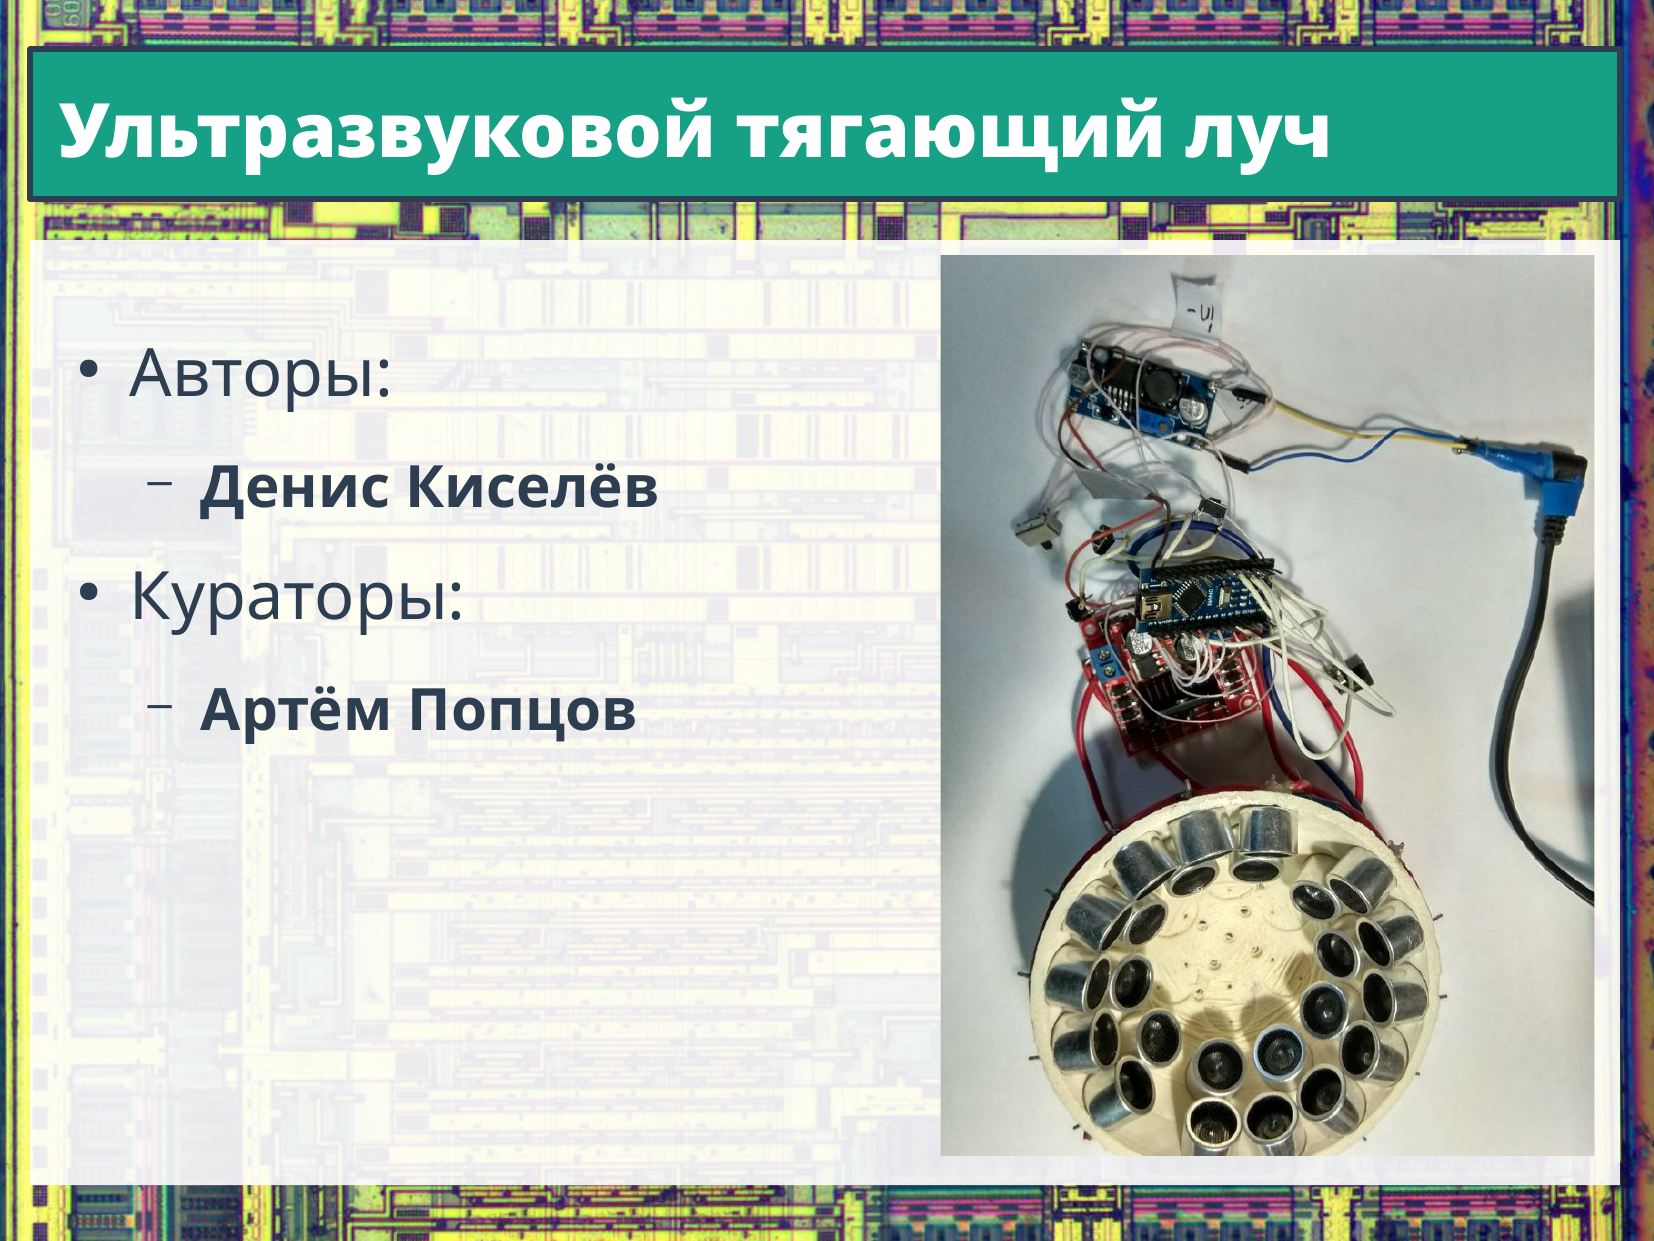

# Ультразвуковой тягающий луч
Авторы:
Денис Киселёв
Кураторы:
Артём Попцов
12